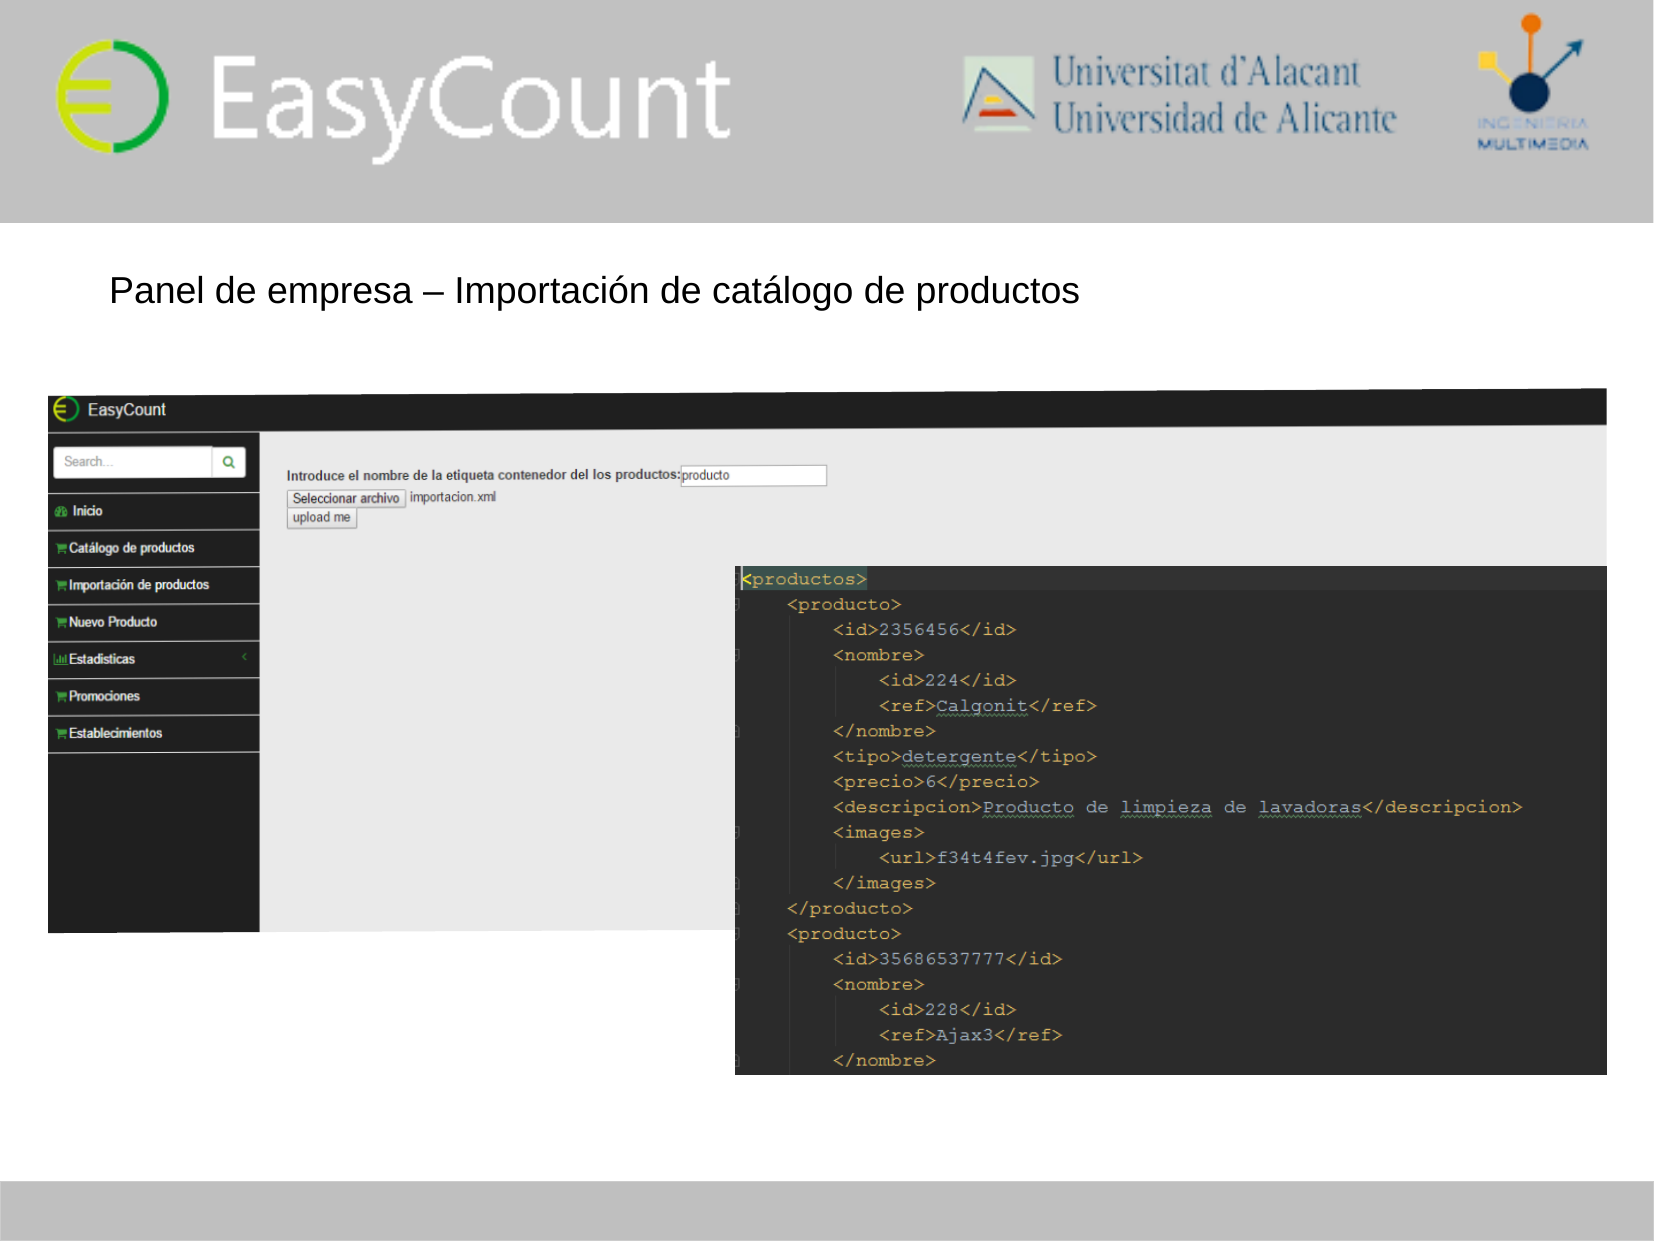

Panel de empresa – Importación de catálogo de productos